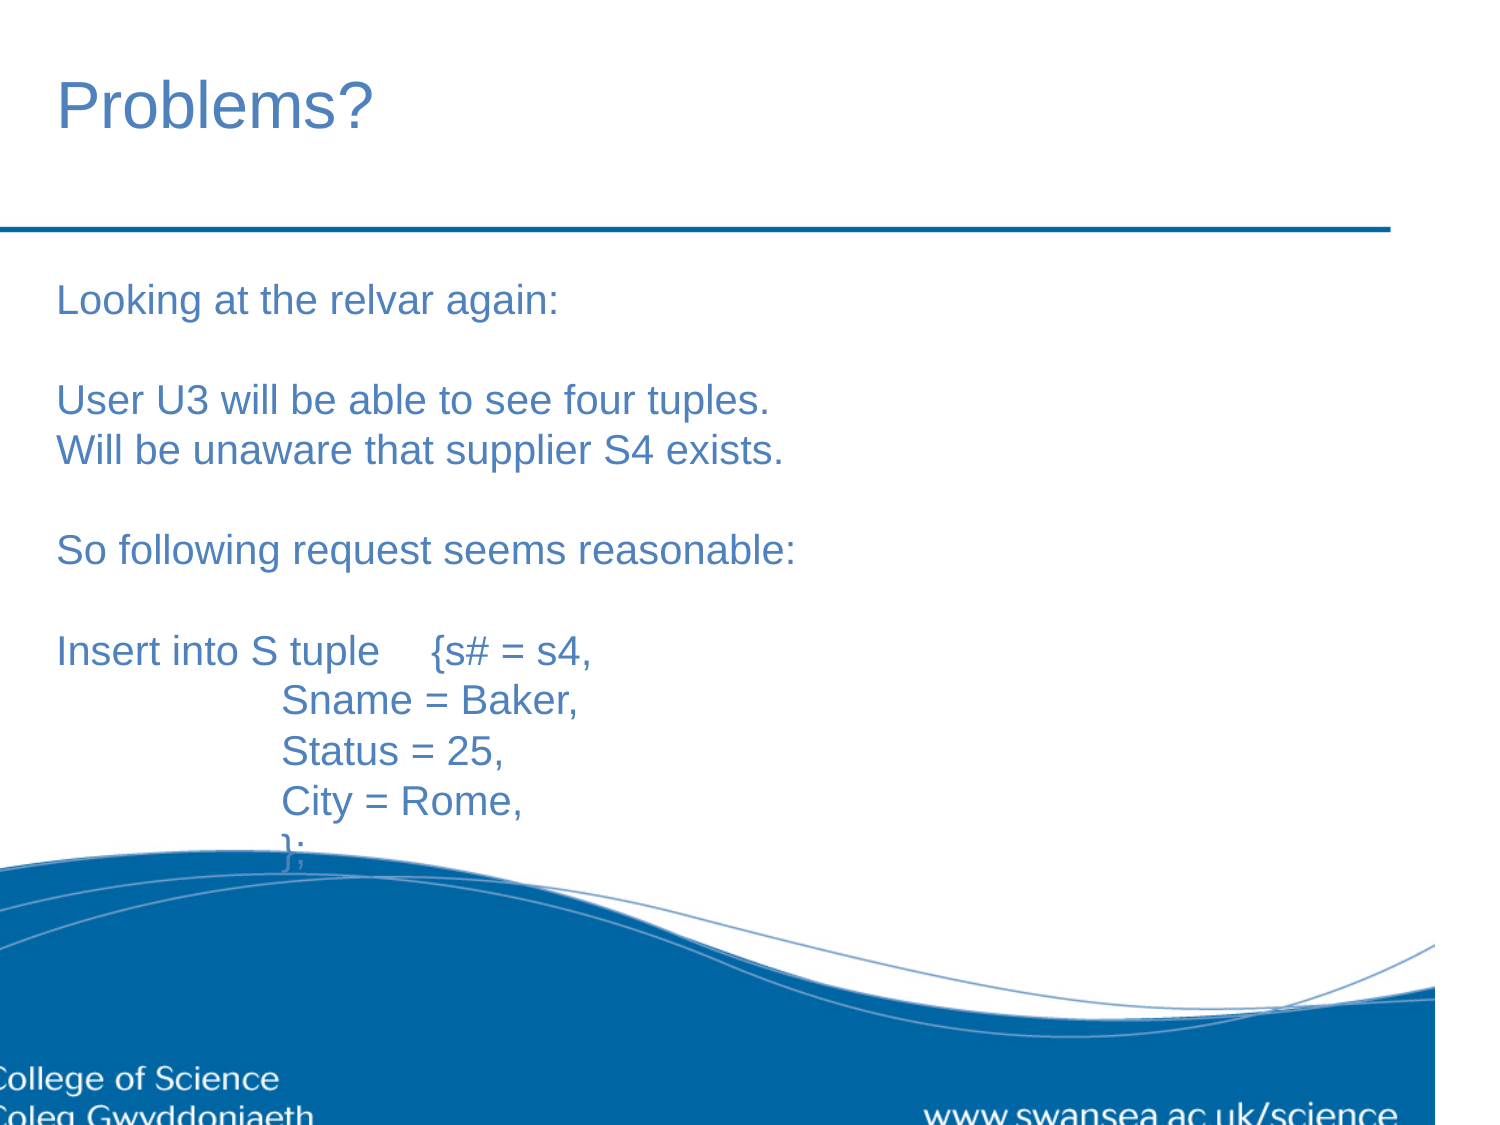

Problems?
Looking at the relvar again:
User U3 will be able to see four tuples.
Will be unaware that supplier S4 exists.
So following request seems reasonable:
Insert into S tuple	{s# = s4,
			Sname = Baker,
			Status = 25,
			City = Rome,
			};